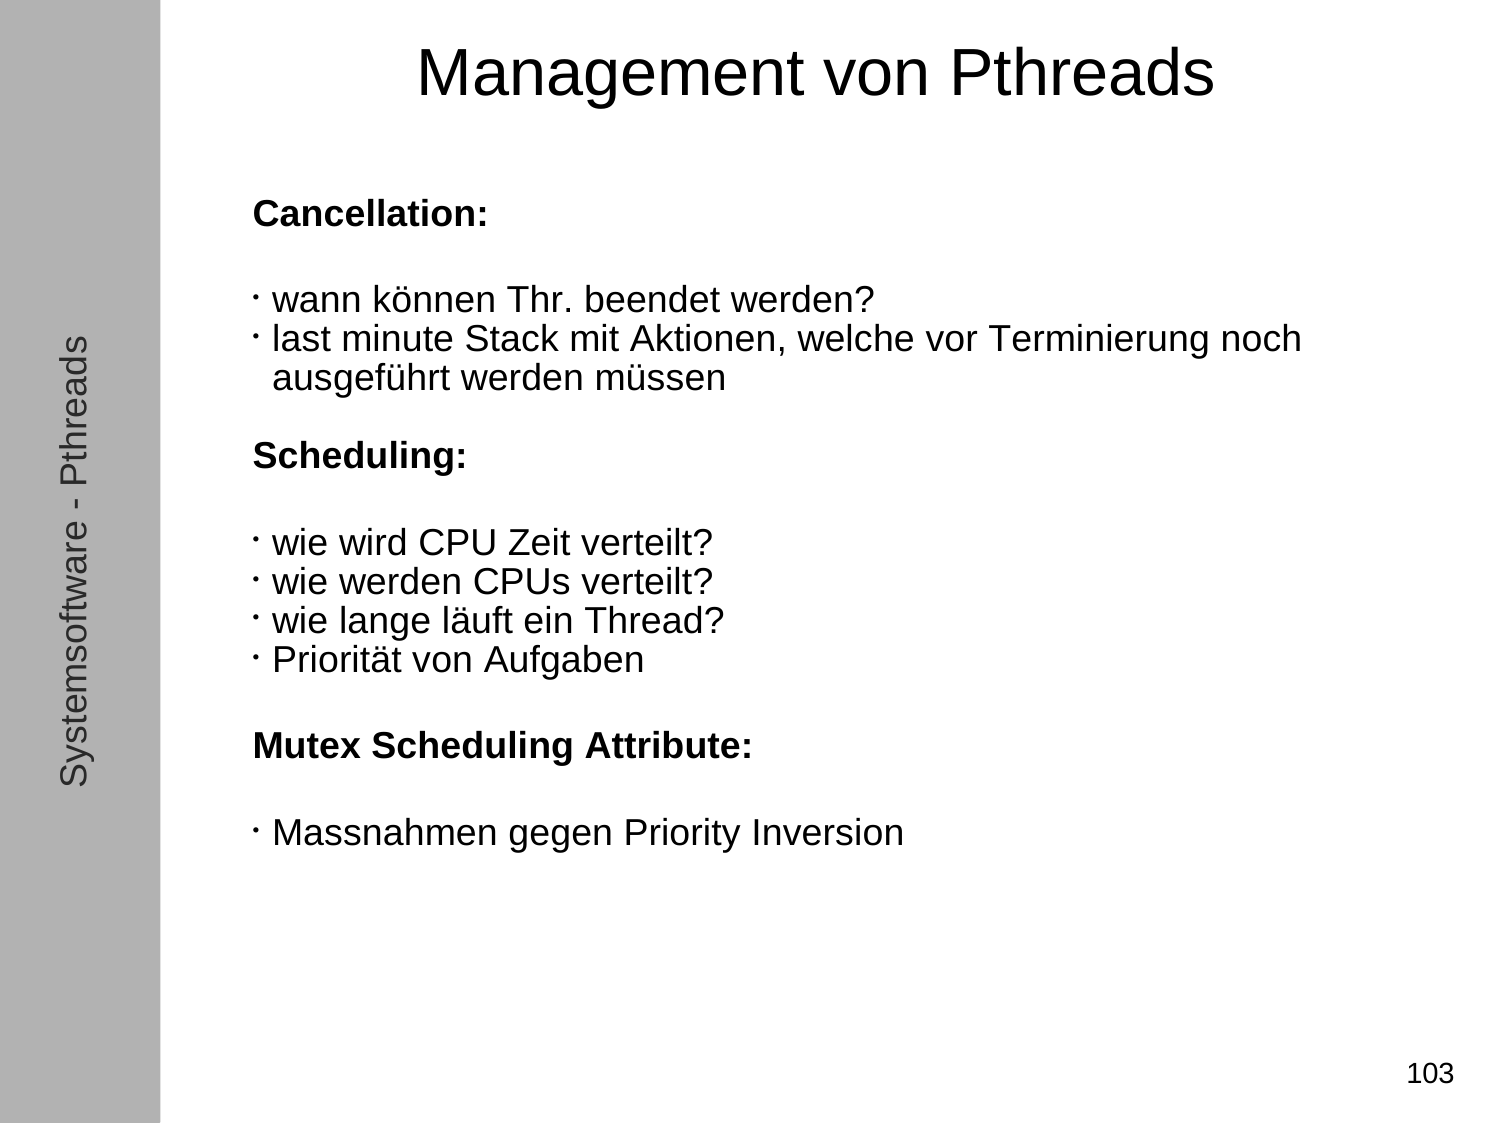

Management von Pthreads
Cancellation:
wann können Thr. beendet werden?
last minute Stack mit Aktionen, welche vor Terminierung noch ausgeführt werden müssen
Scheduling:
wie wird CPU Zeit verteilt?
wie werden CPUs verteilt?
wie lange läuft ein Thread?
Priorität von Aufgaben
Mutex Scheduling Attribute:
Massnahmen gegen Priority Inversion
Systemsoftware - Pthreads